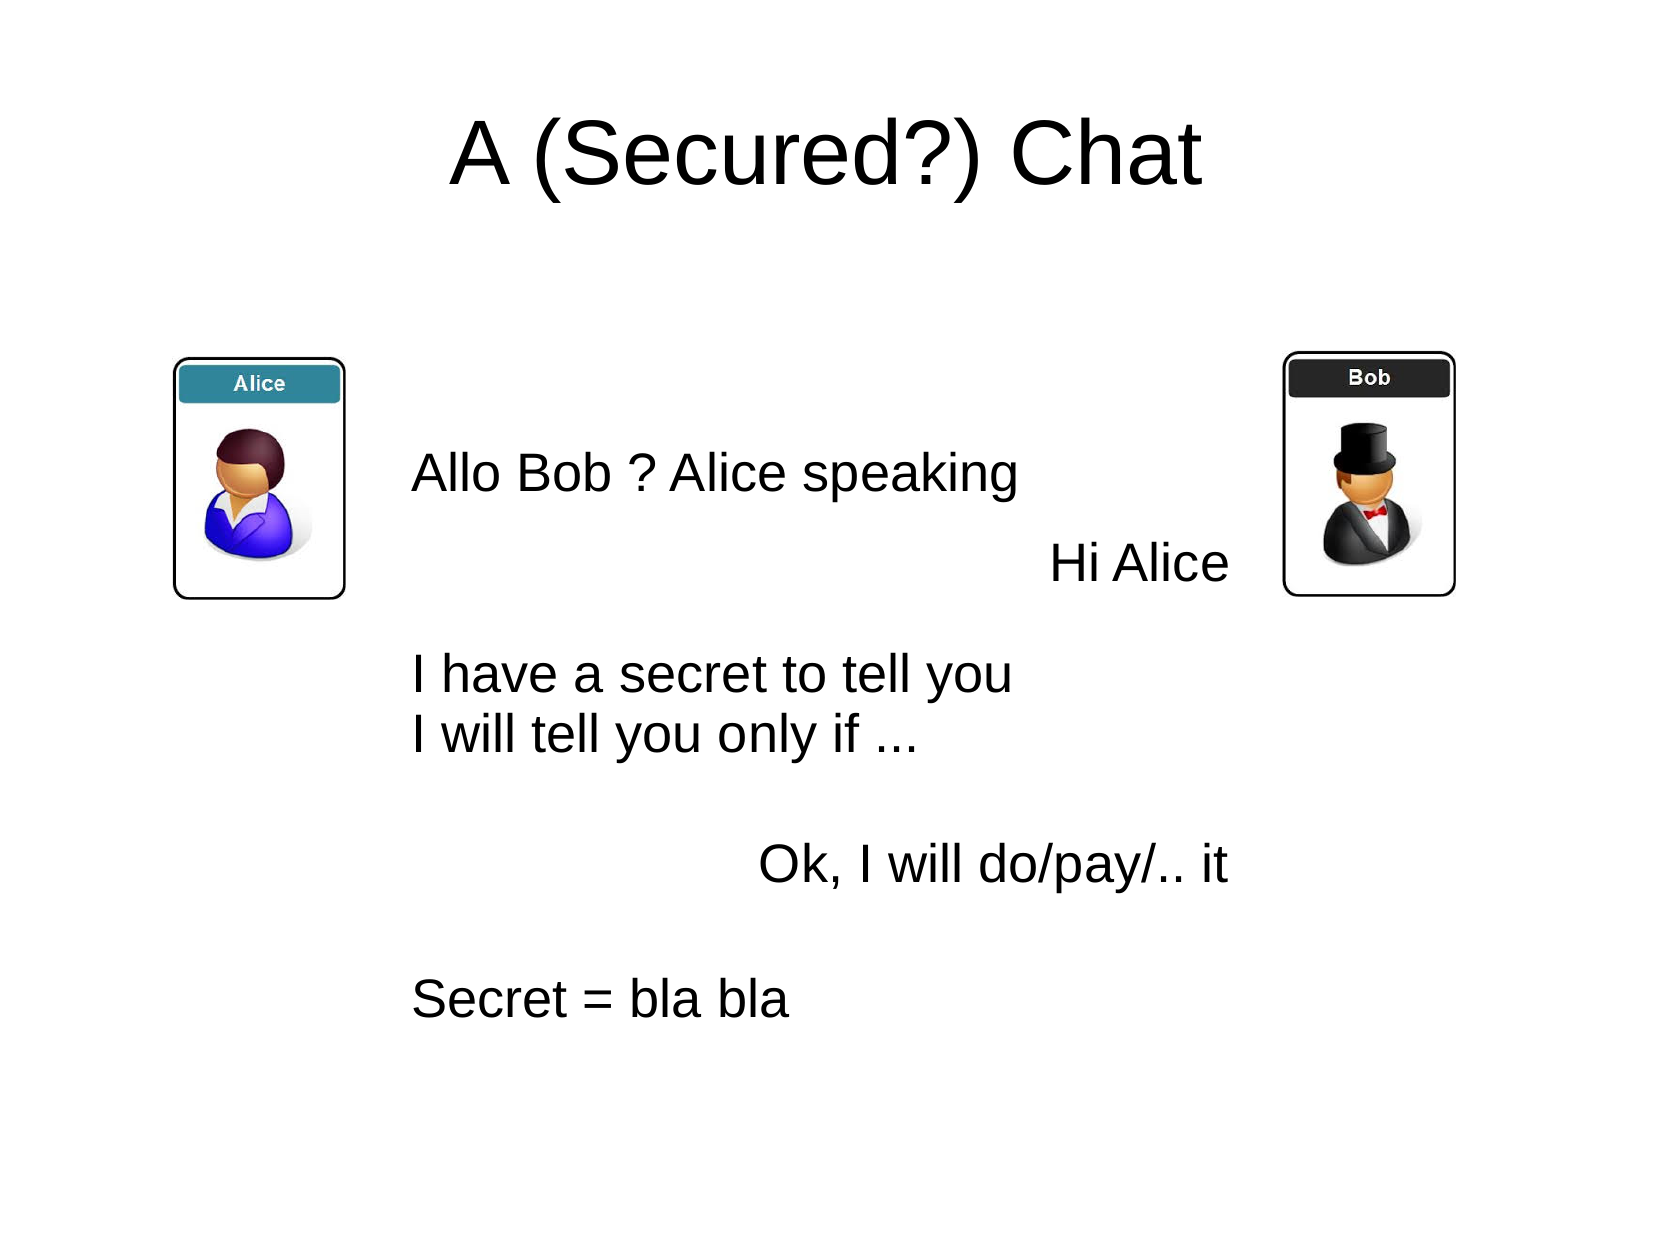

# A (Secured?) Chat
Allo Bob ? Alice speaking
Hi Alice
I have a secret to tell you
I will tell you only if ...
Ok, I will do/pay/.. it
Secret = bla bla